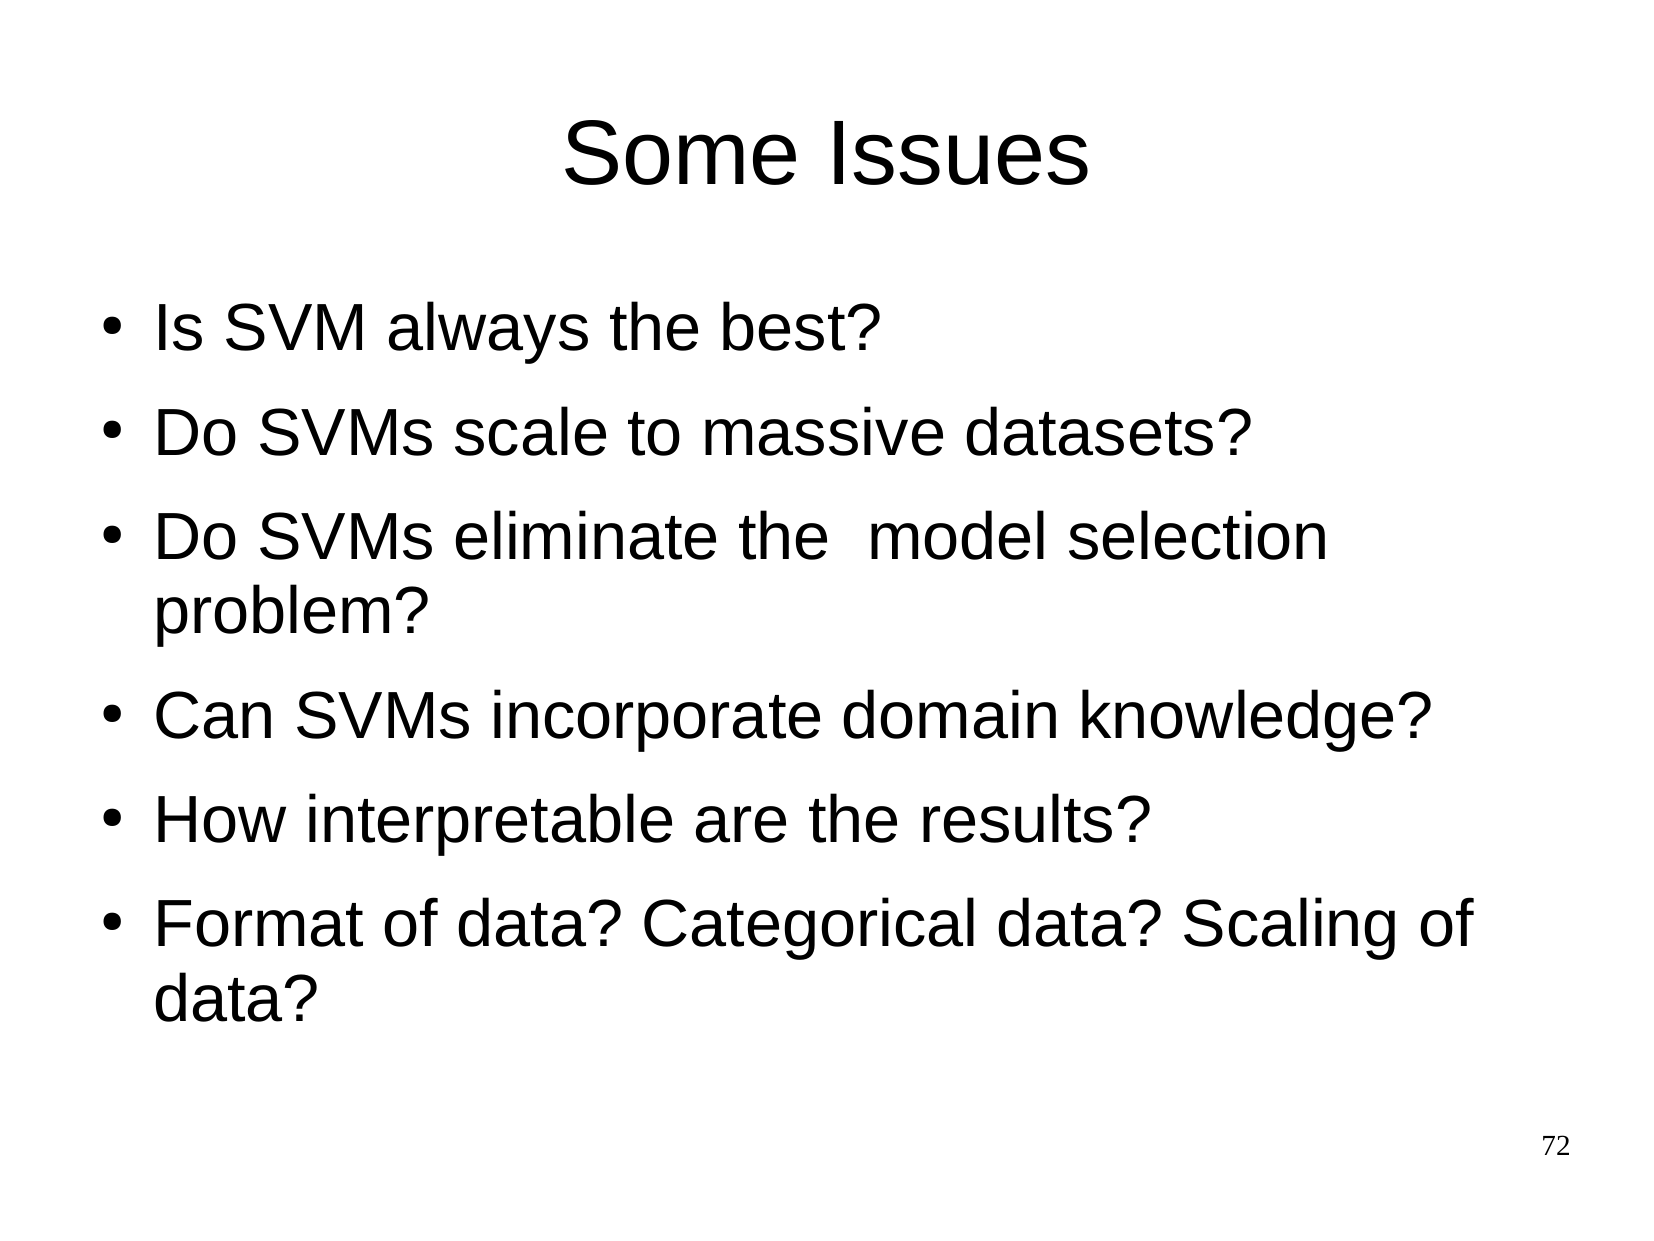

# Some Issues
Is SVM always the best?
Do SVMs scale to massive datasets?
Do SVMs eliminate the model selection problem?
Can SVMs incorporate domain knowledge?
How interpretable are the results?
Format of data? Categorical data? Scaling of data?
72